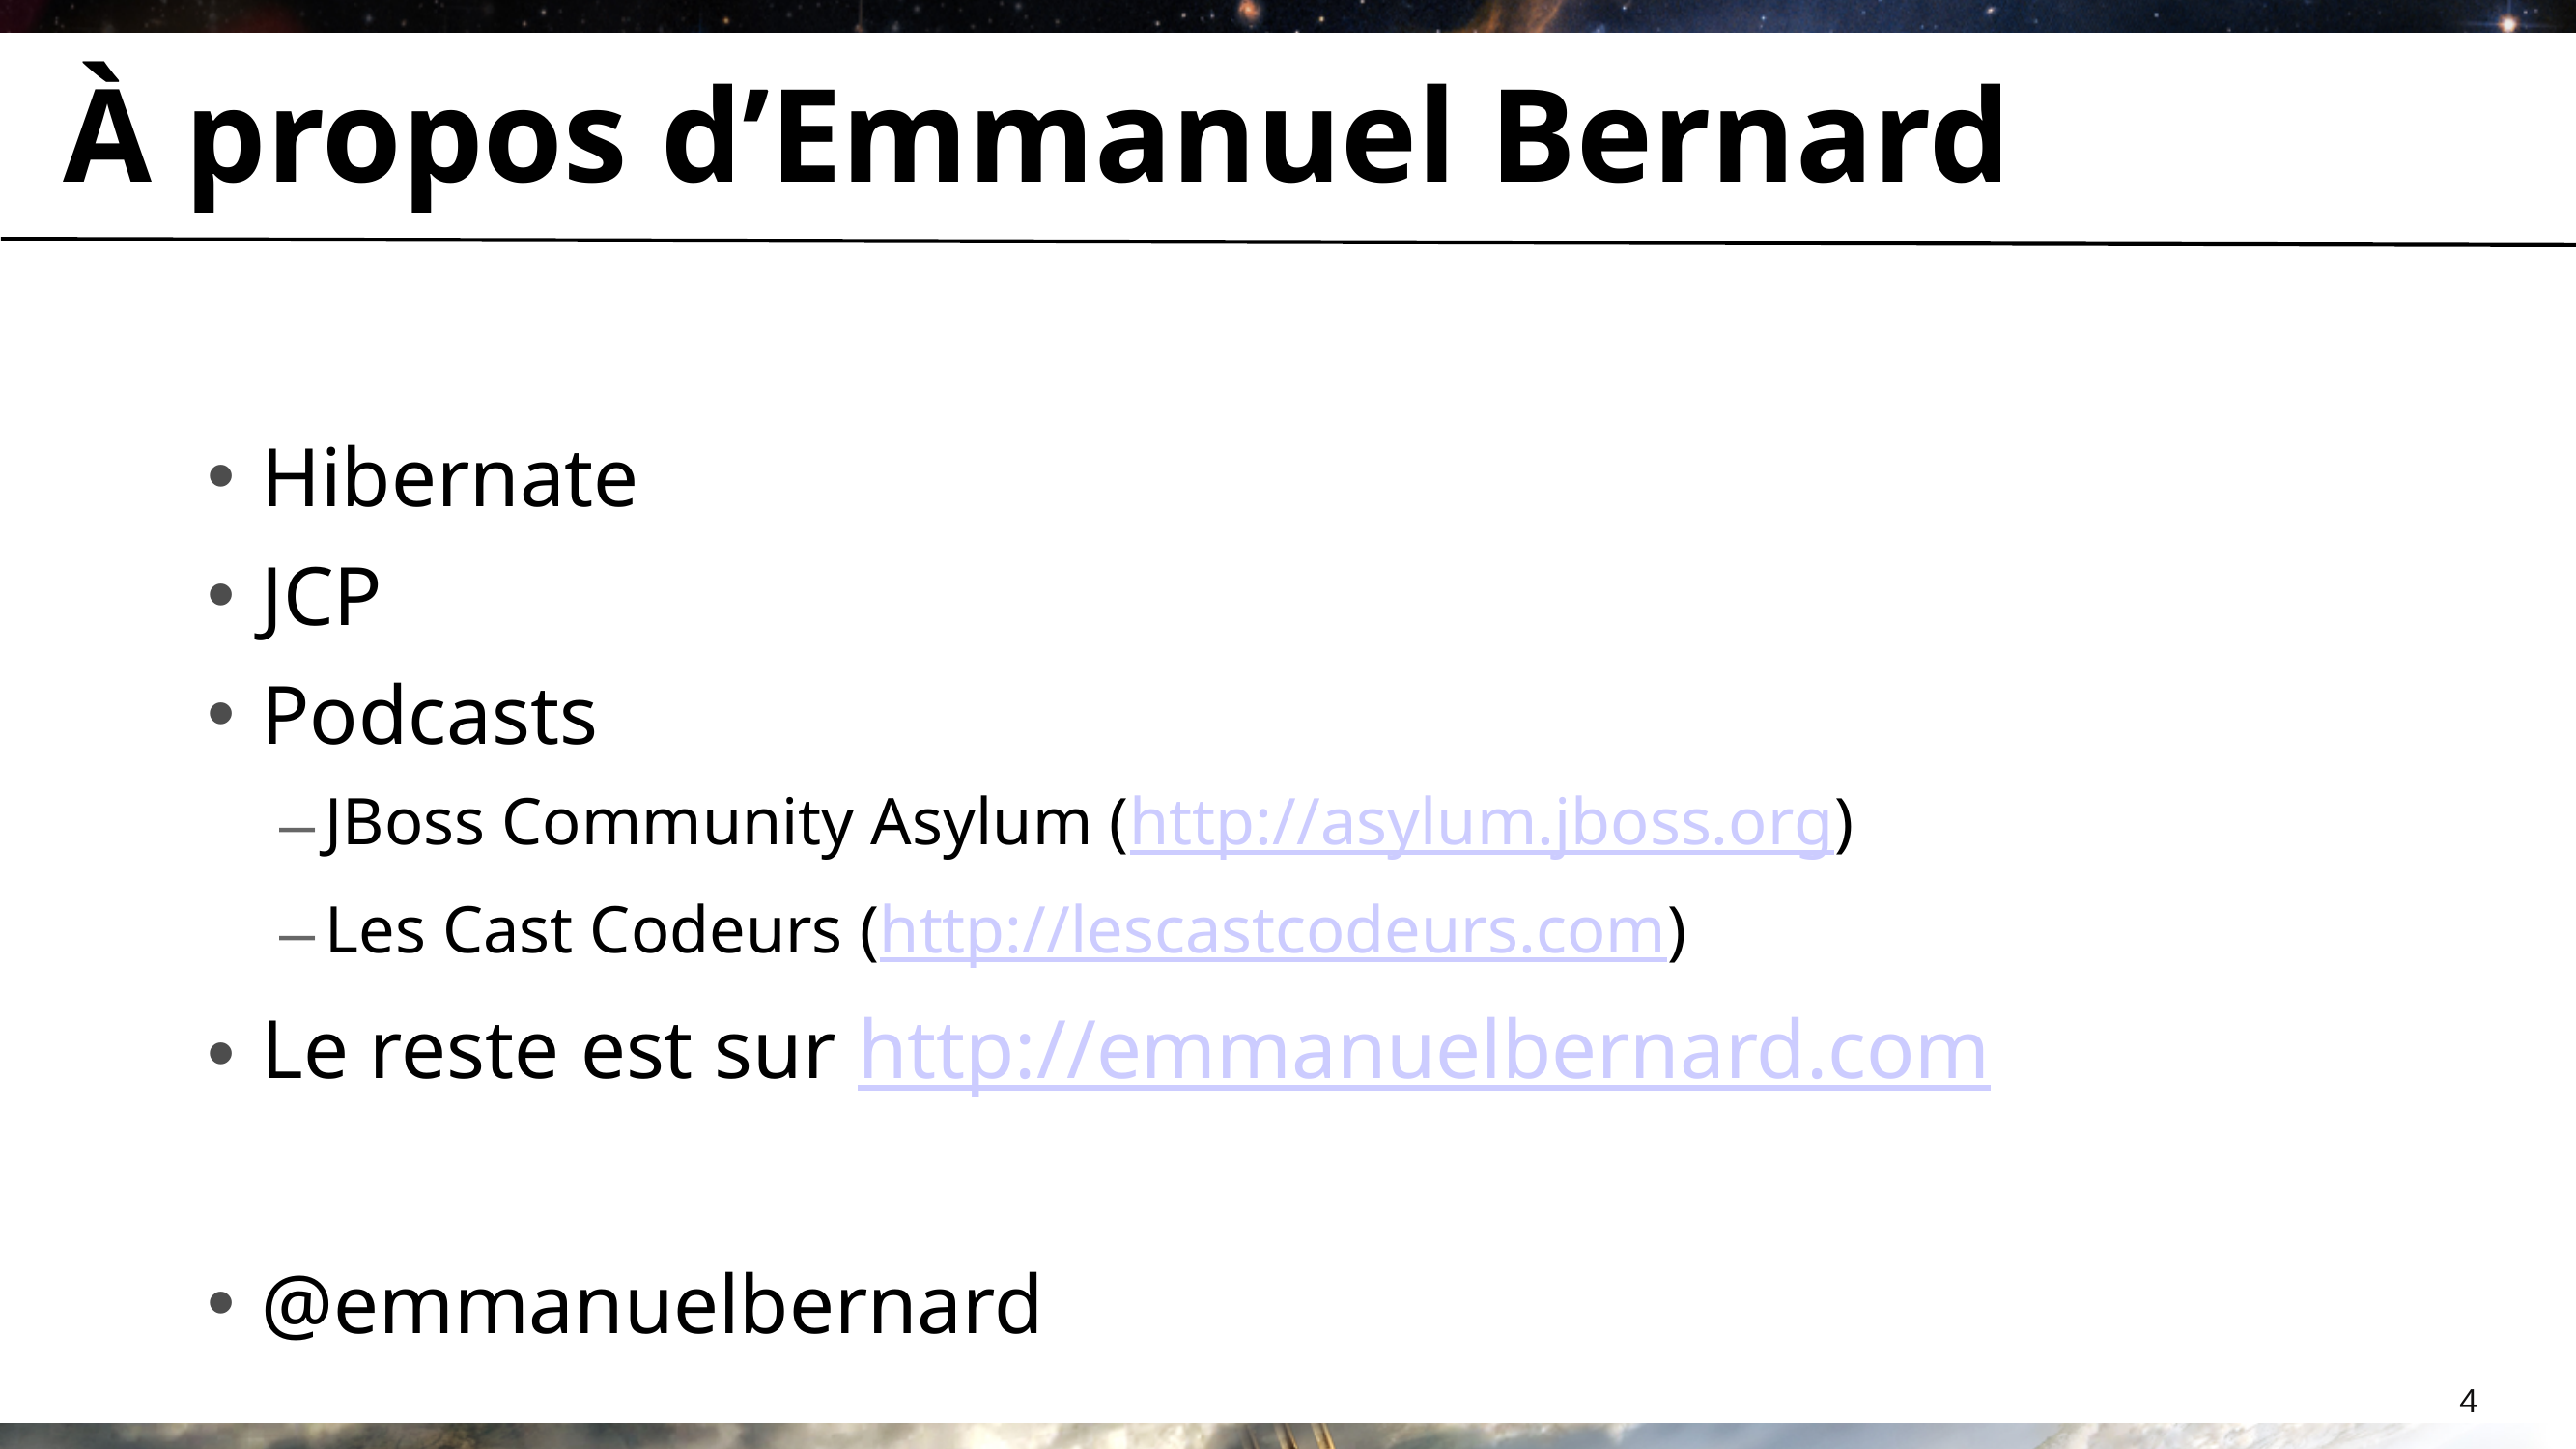

# À propos d’Emmanuel Bernard
Hibernate
JCP
Podcasts
JBoss Community Asylum (http://asylum.jboss.org)
Les Cast Codeurs (http://lescastcodeurs.com)
Le reste est sur http://emmanuelbernard.com
@emmanuelbernard